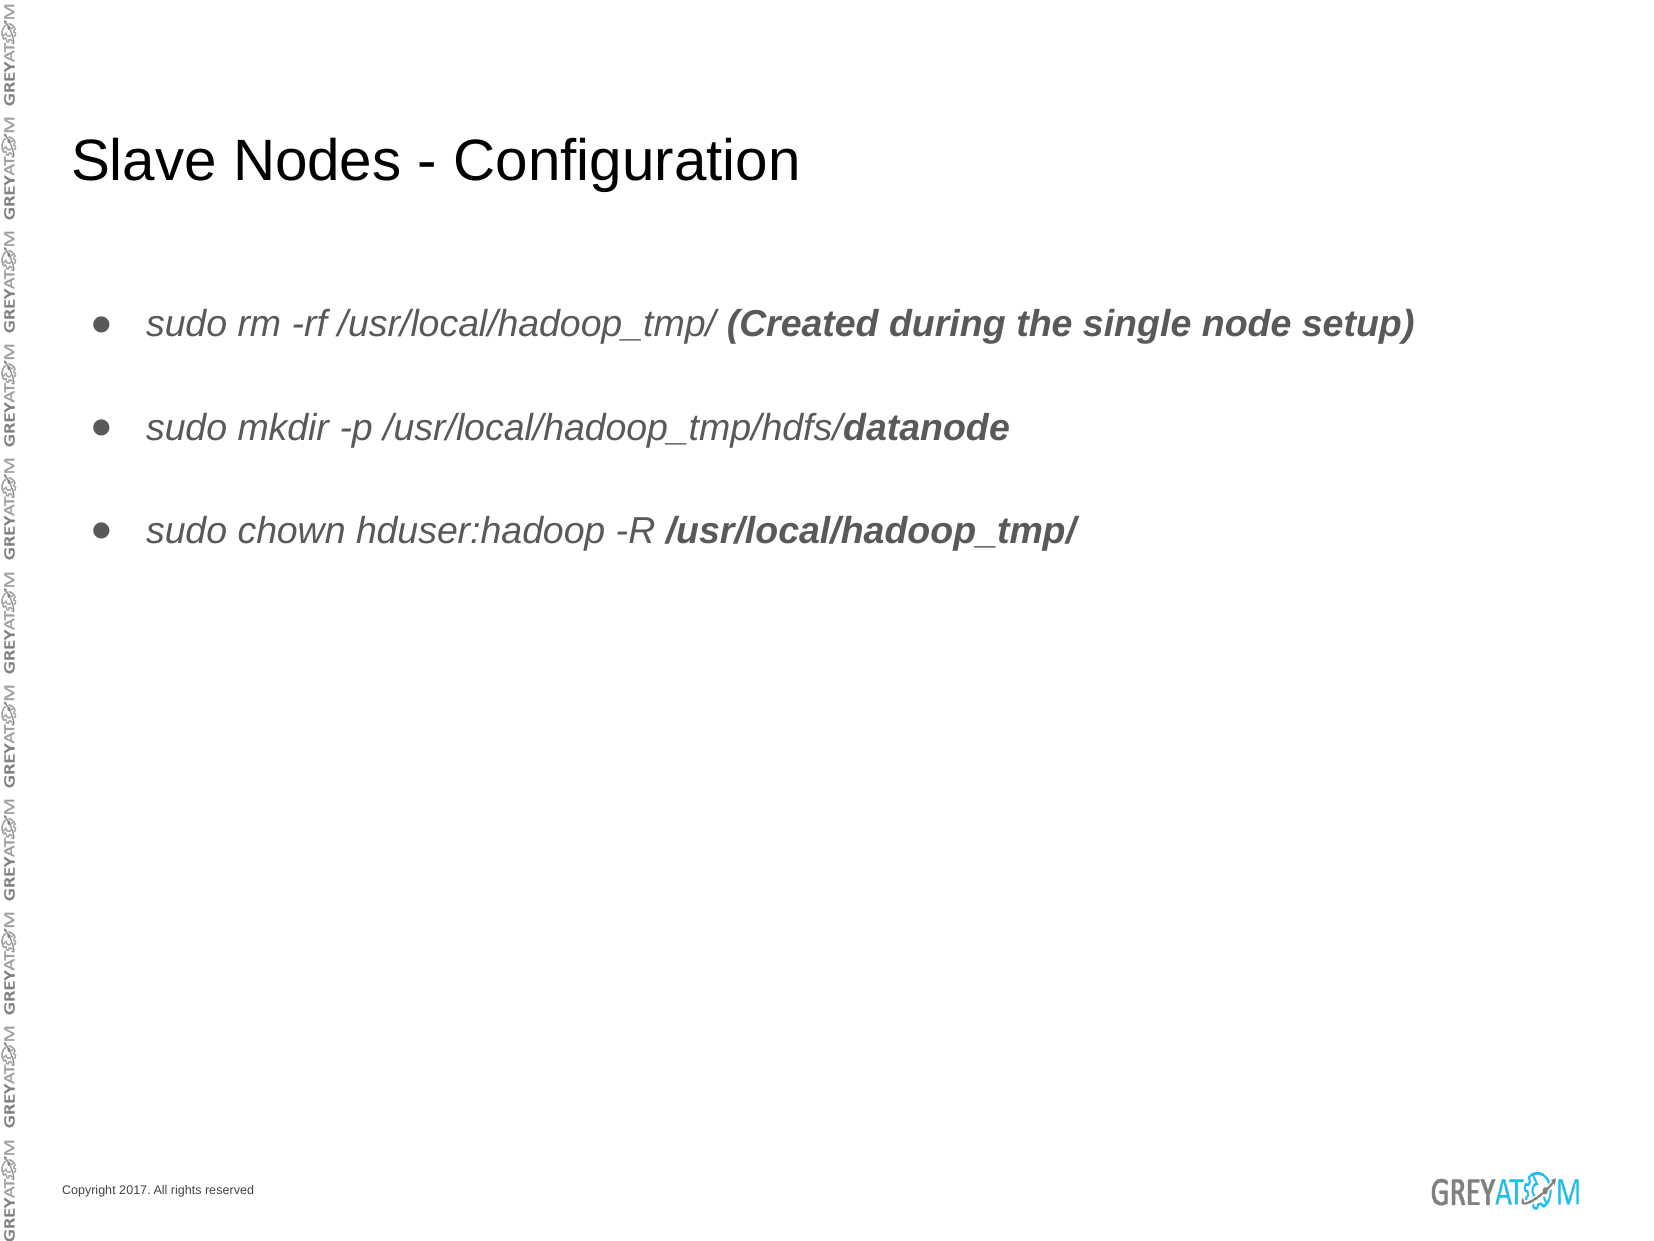

Slave Nodes - Configuration
sudo rm -rf /usr/local/hadoop_tmp/ (Created during the single node setup)
sudo mkdir -p /usr/local/hadoop_tmp/hdfs/datanode
sudo chown hduser:hadoop -R /usr/local/hadoop_tmp/